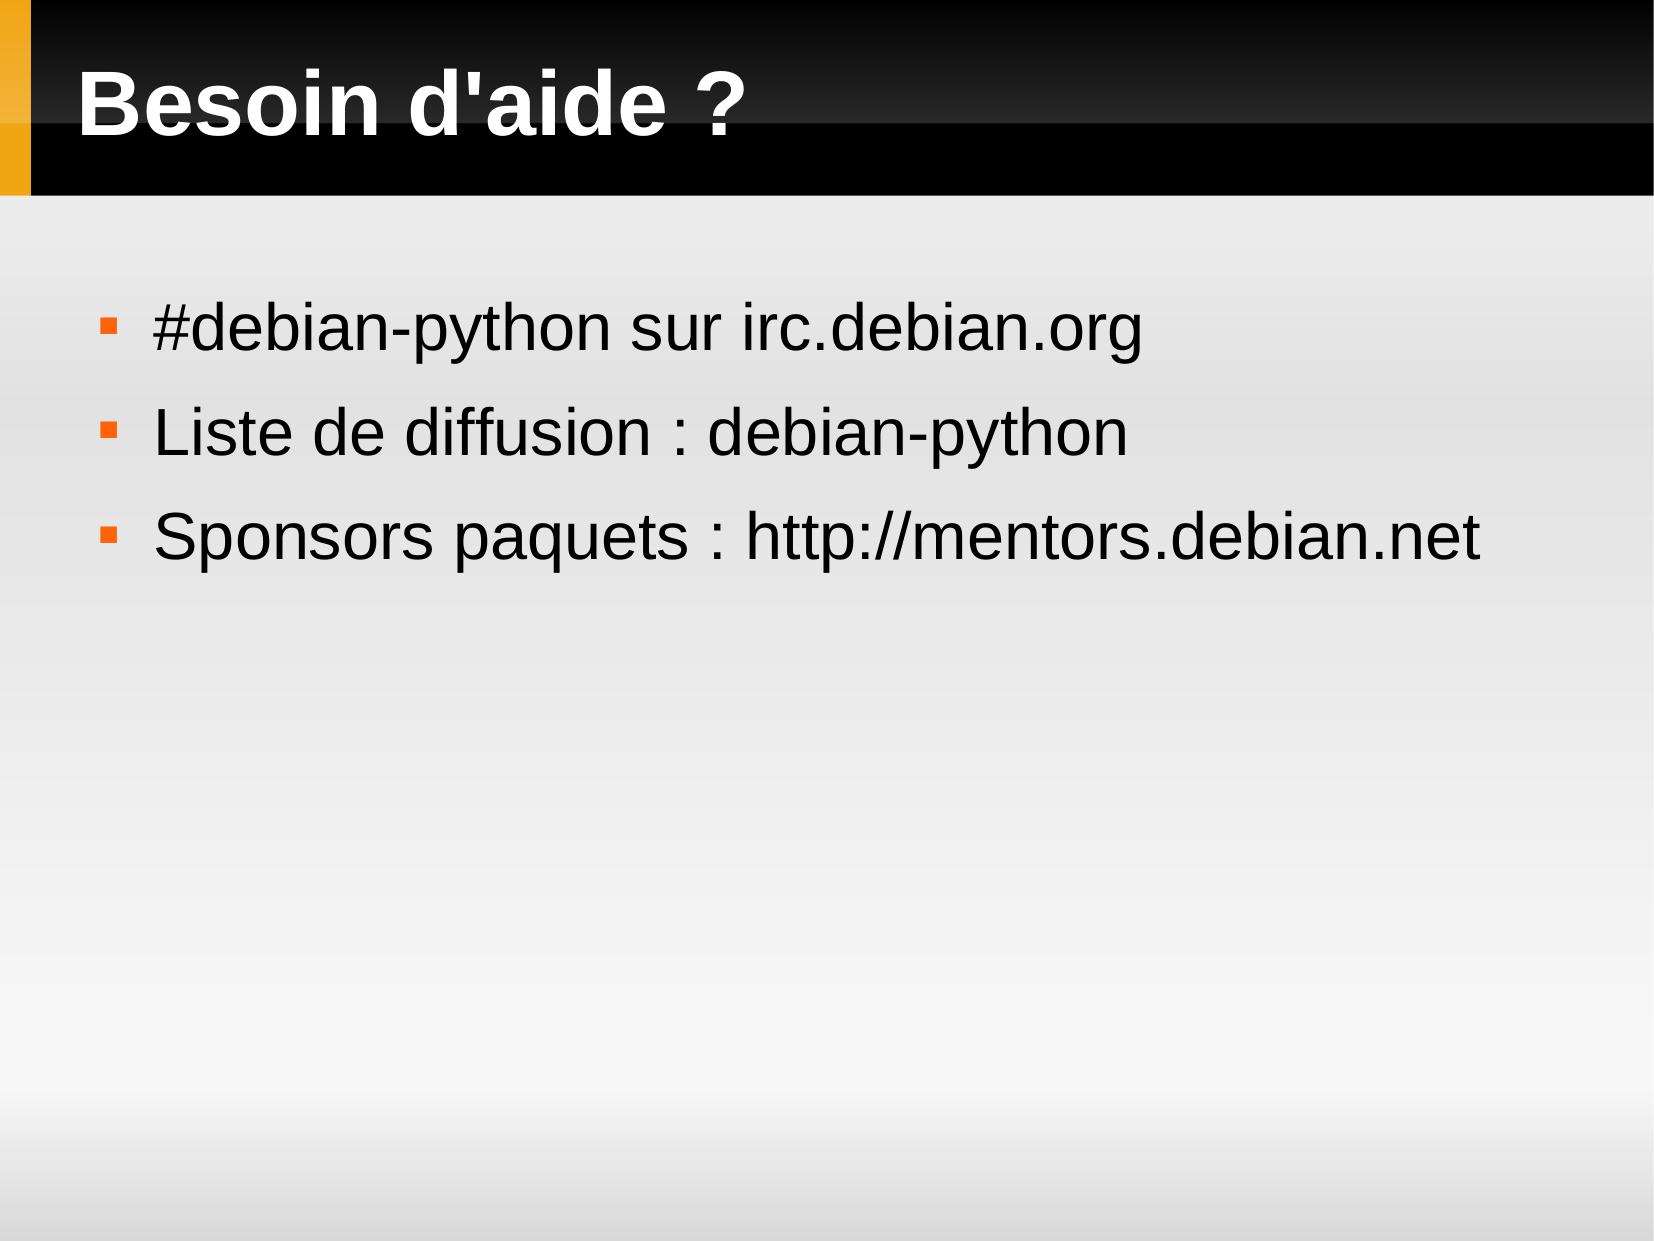

# Besoin d'aide ?
#debian-python sur irc.debian.org
Liste de diffusion : debian-python
Sponsors paquets : http://mentors.debian.net